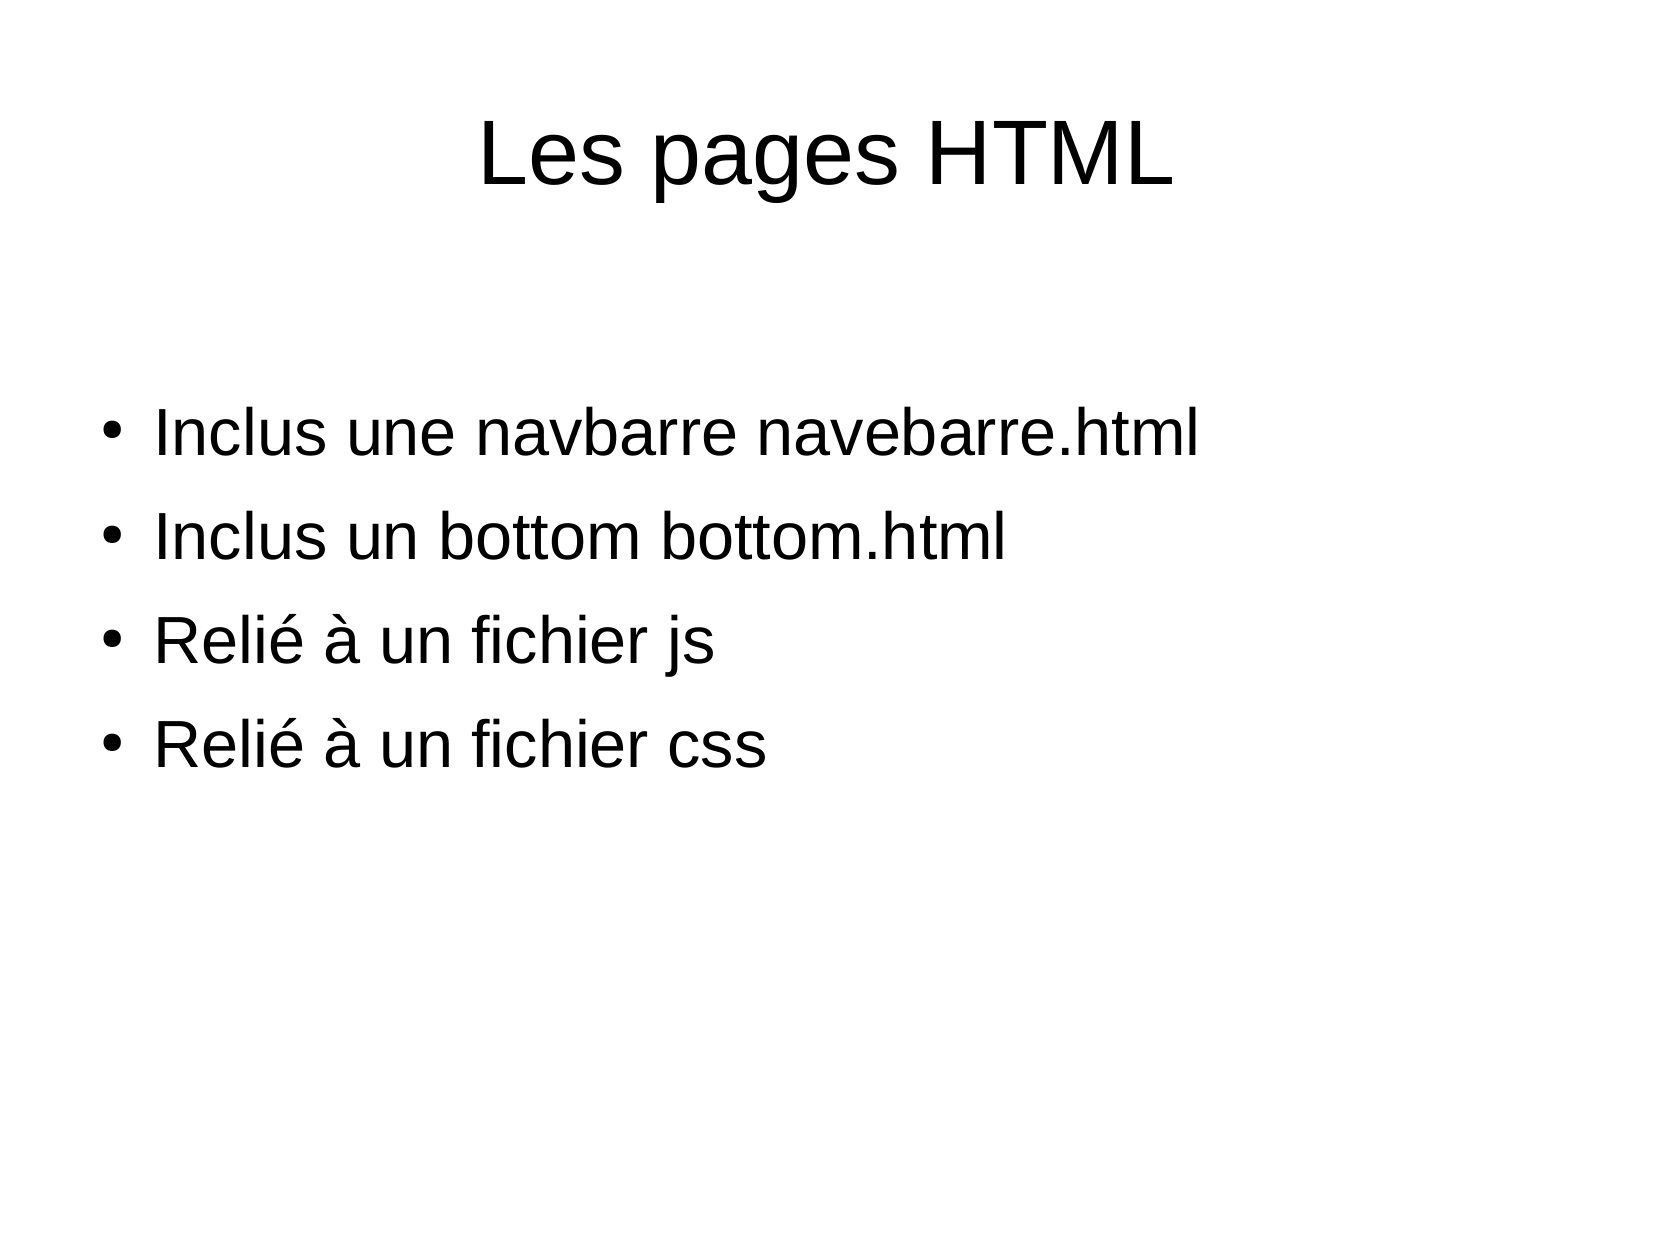

# Les pages HTML
Inclus une navbarre navebarre.html
Inclus un bottom bottom.html
Relié à un fichier js
Relié à un fichier css